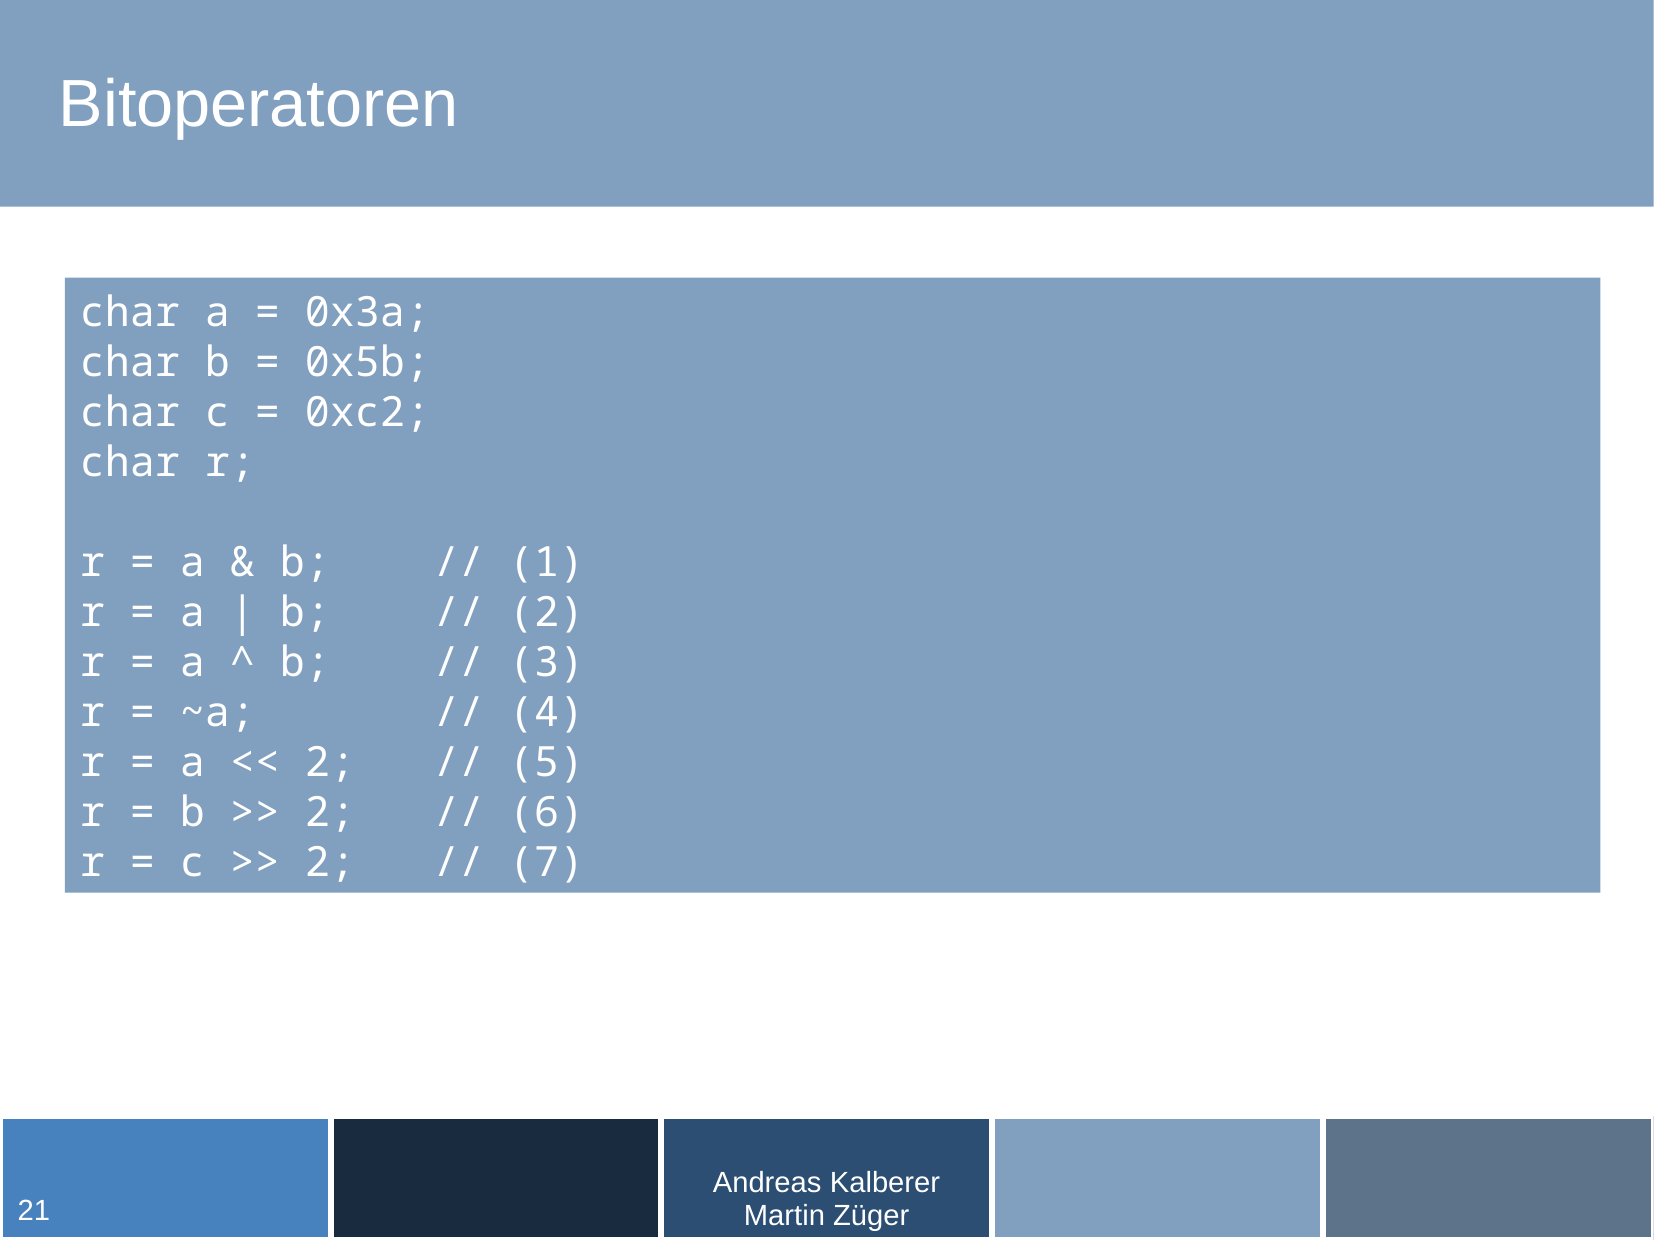

# Bitoperatoren
char a = 0x3a;
char b = 0x5b;
char c = 0xc2;
char r;
r = a & b;		// (1)
r = a | b;		// (2)
r = a ^ b;		// (3)
r = ~a;				// (4)
r = a << 2;		// (5)
r = b >> 2;		// (6)
r = c >> 2;		// (7)
LibreOffice Productivity Suite
21